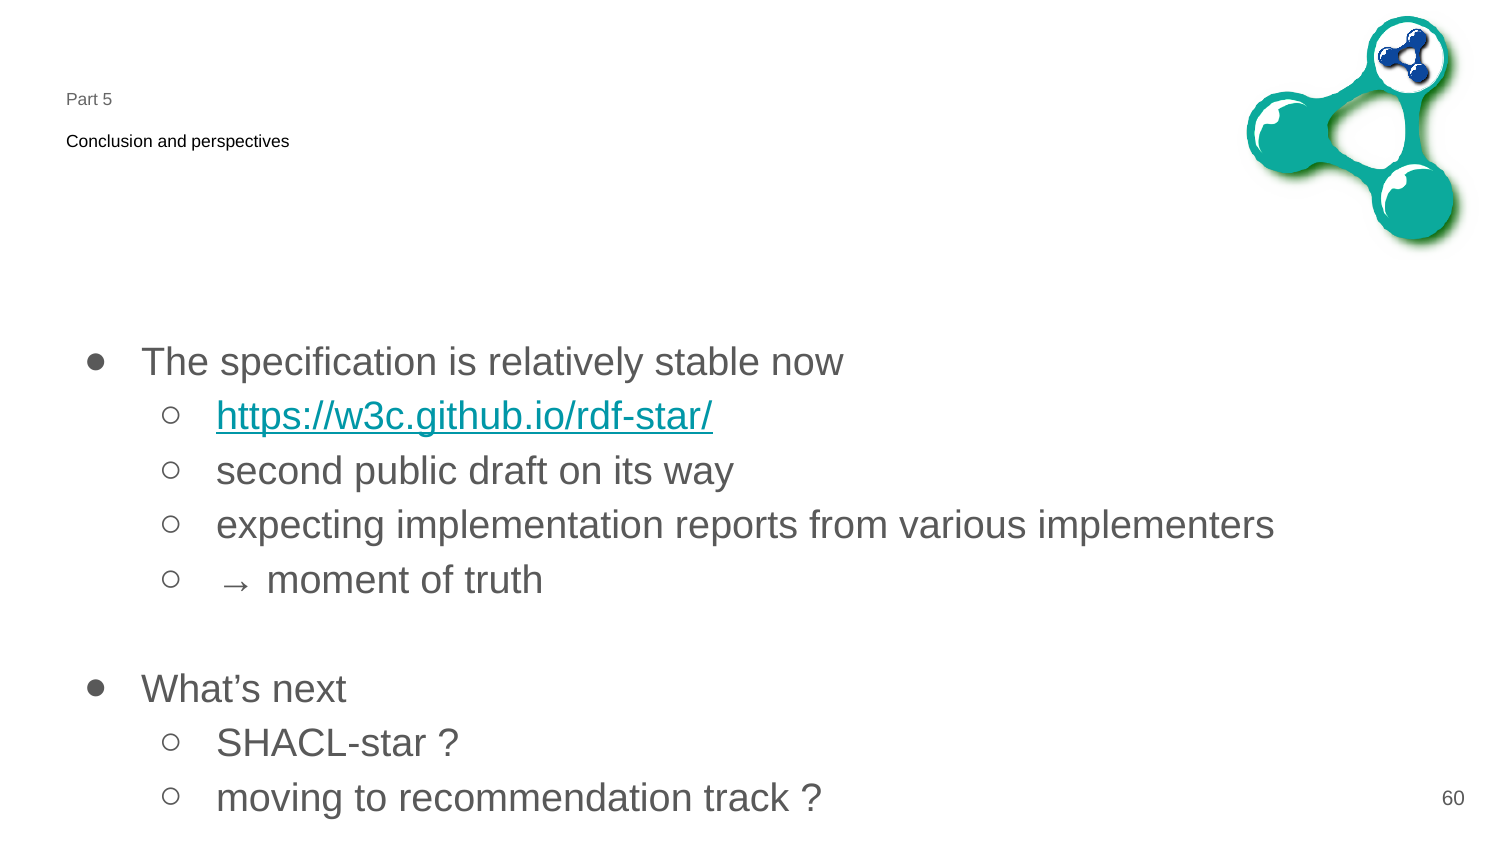

# Part 5 Conclusion and perspectives
The specification is relatively stable now
https://w3c.github.io/rdf-star/
second public draft on its way
expecting implementation reports from various implementers
→ moment of truth
What’s next
SHACL-star ?
moving to recommendation track ?